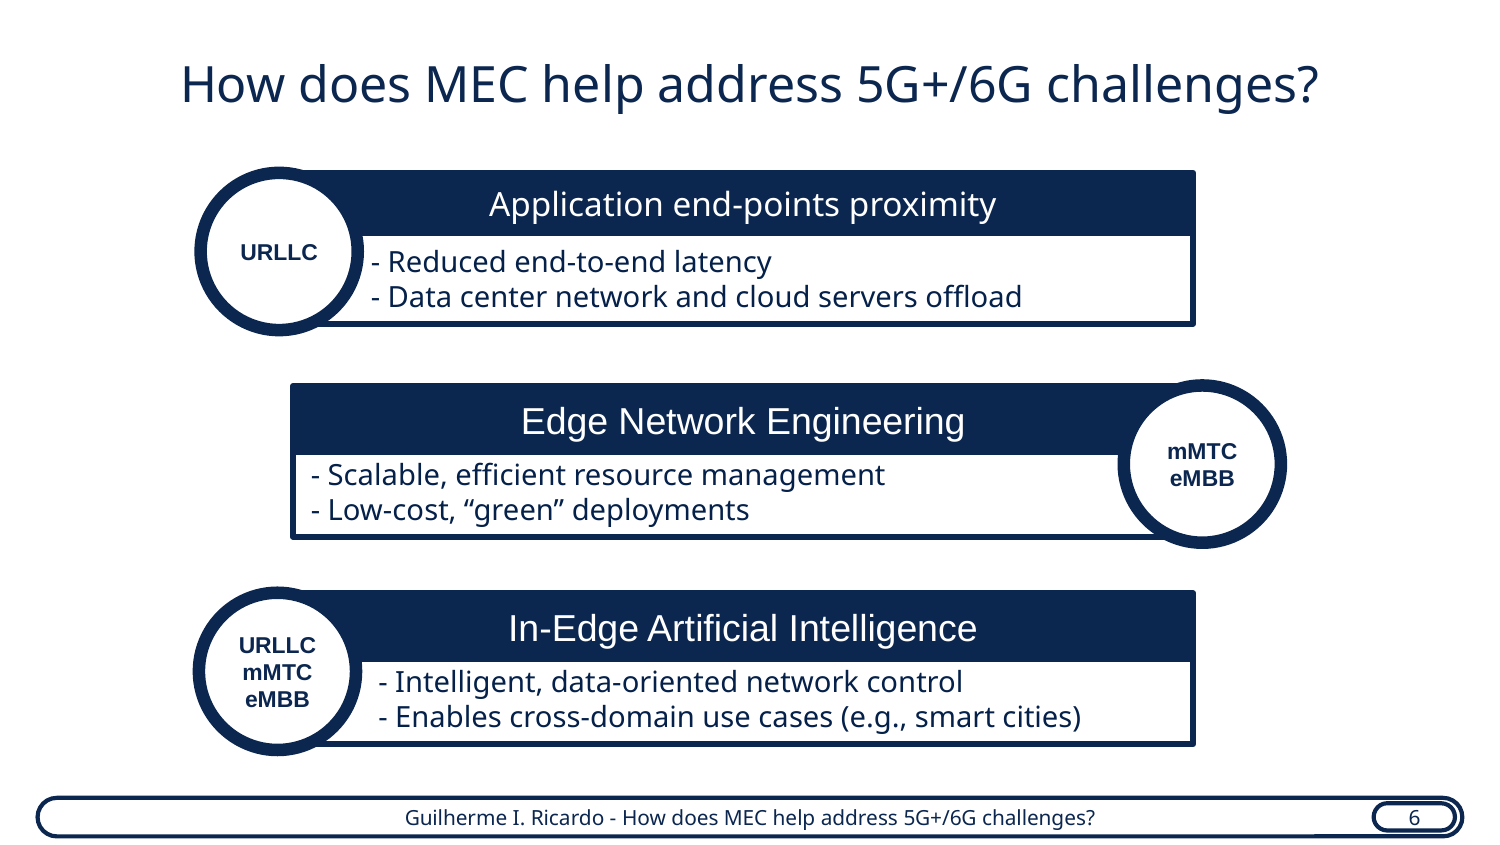

How does MEC help address 5G+/6G challenges?
URLLC
Application end-points proximity
 - Reduced end-to-end latency
 - Data center network and cloud servers offload
mMTC
eMBB
Edge Network Engineering
- Scalable, efficient resource management
- Low-cost, “green” deployments
URLLC
mMTCeMBB
In-Edge Artificial Intelligence
 - Intelligent, data-oriented network control
 - Enables cross-domain use cases (e.g., smart cities)
Guilherme I. Ricardo - How does MEC help address 5G+/6G challenges?
6